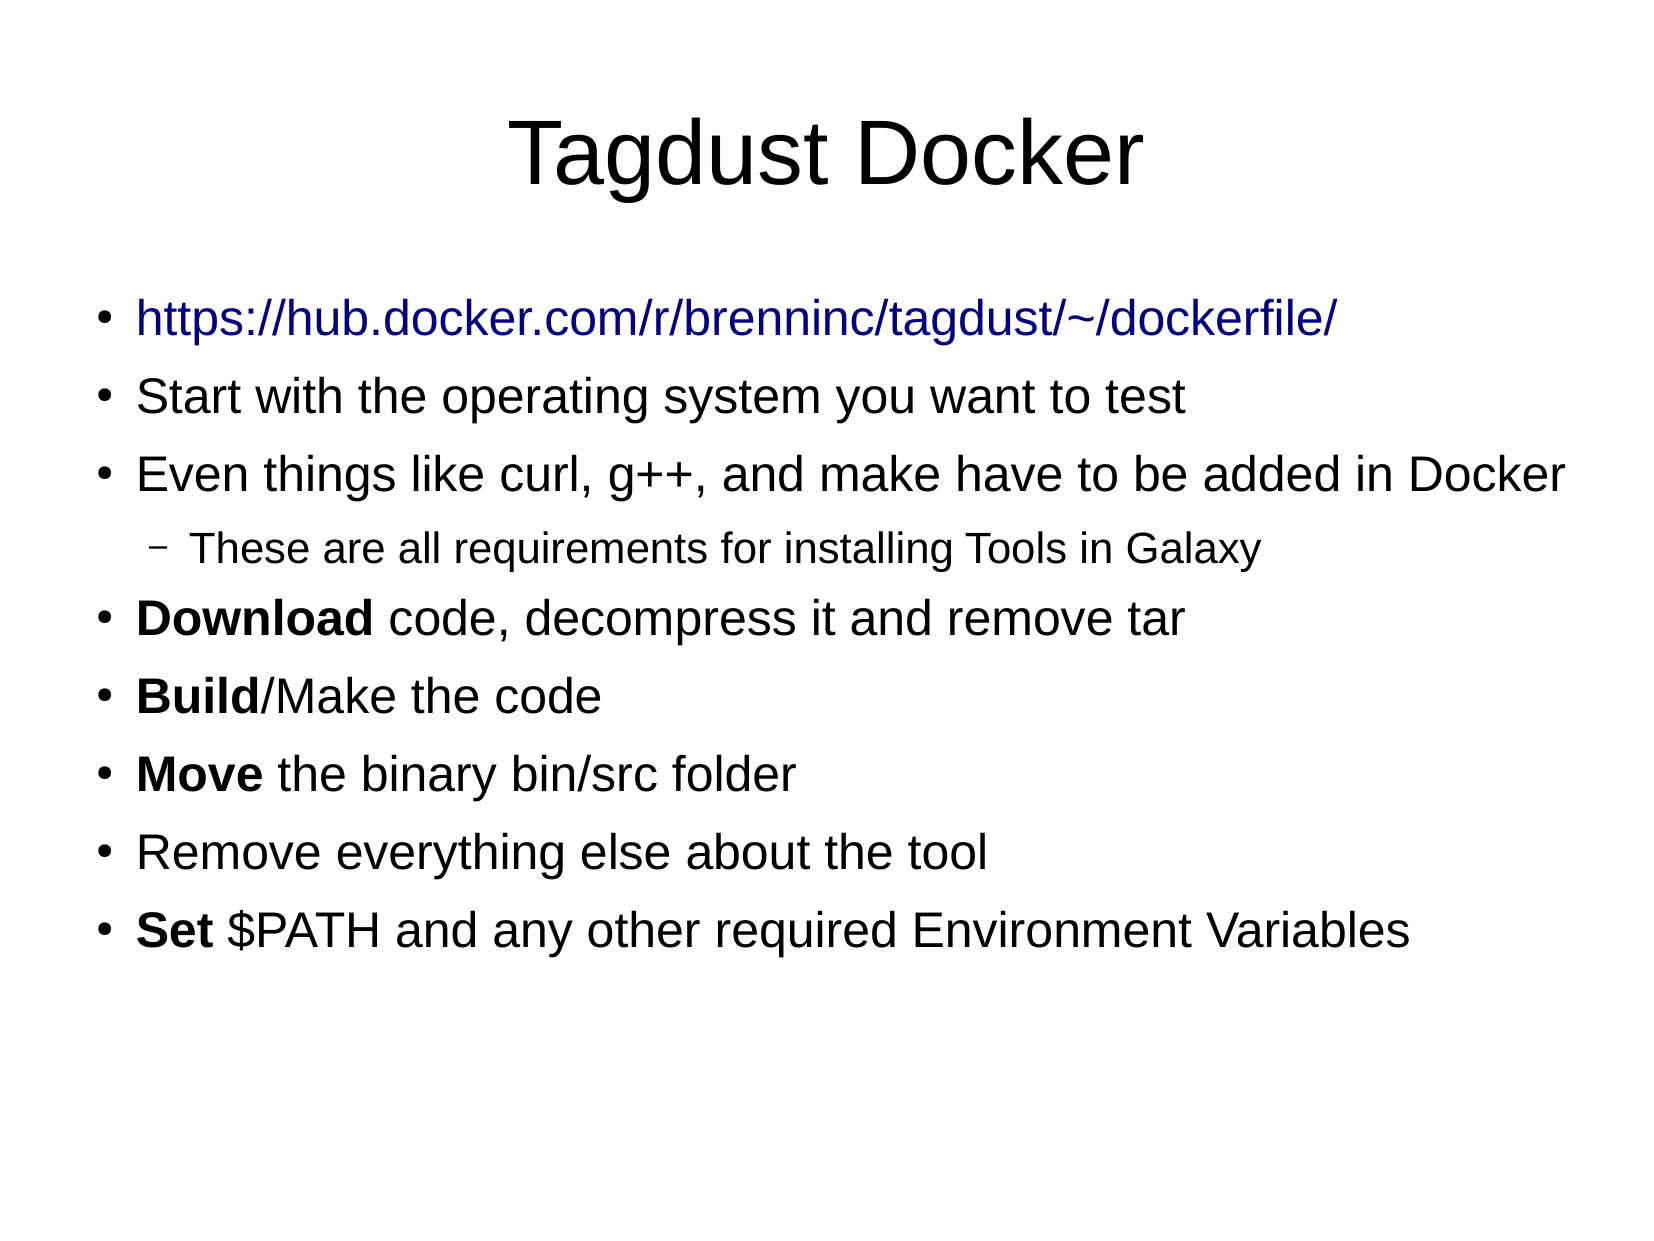

# Tagdust Docker
https://hub.docker.com/r/brenninc/tagdust/~/dockerfile/
Start with the operating system you want to test
Even things like curl, g++, and make have to be added in Docker
These are all requirements for installing Tools in Galaxy
Download code, decompress it and remove tar
Build/Make the code
Move the binary bin/src folder
Remove everything else about the tool
Set $PATH and any other required Environment Variables